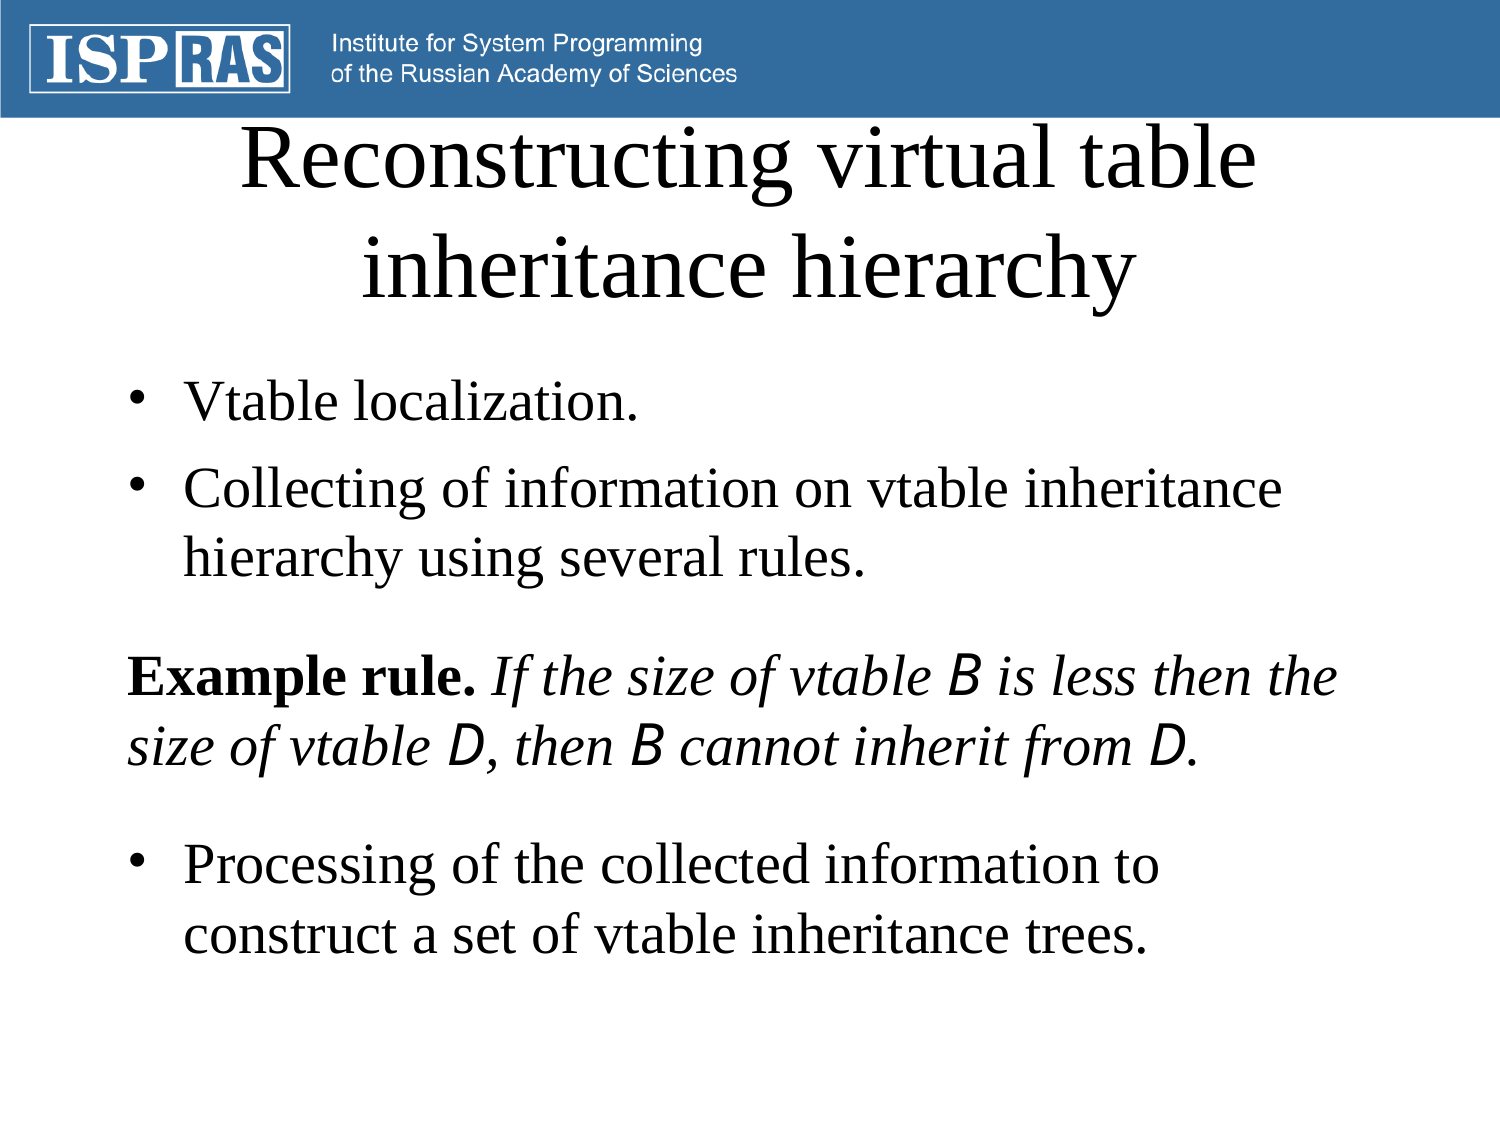

# Reconstructing virtual table inheritance hierarchy
Vtable localization.
Collecting of information on vtable inheritance hierarchy using several rules.
Example rule. If the size of vtable B is less then the size of vtable D, then B cannot inherit from D.
Processing of the collected information to construct a set of vtable inheritance trees.